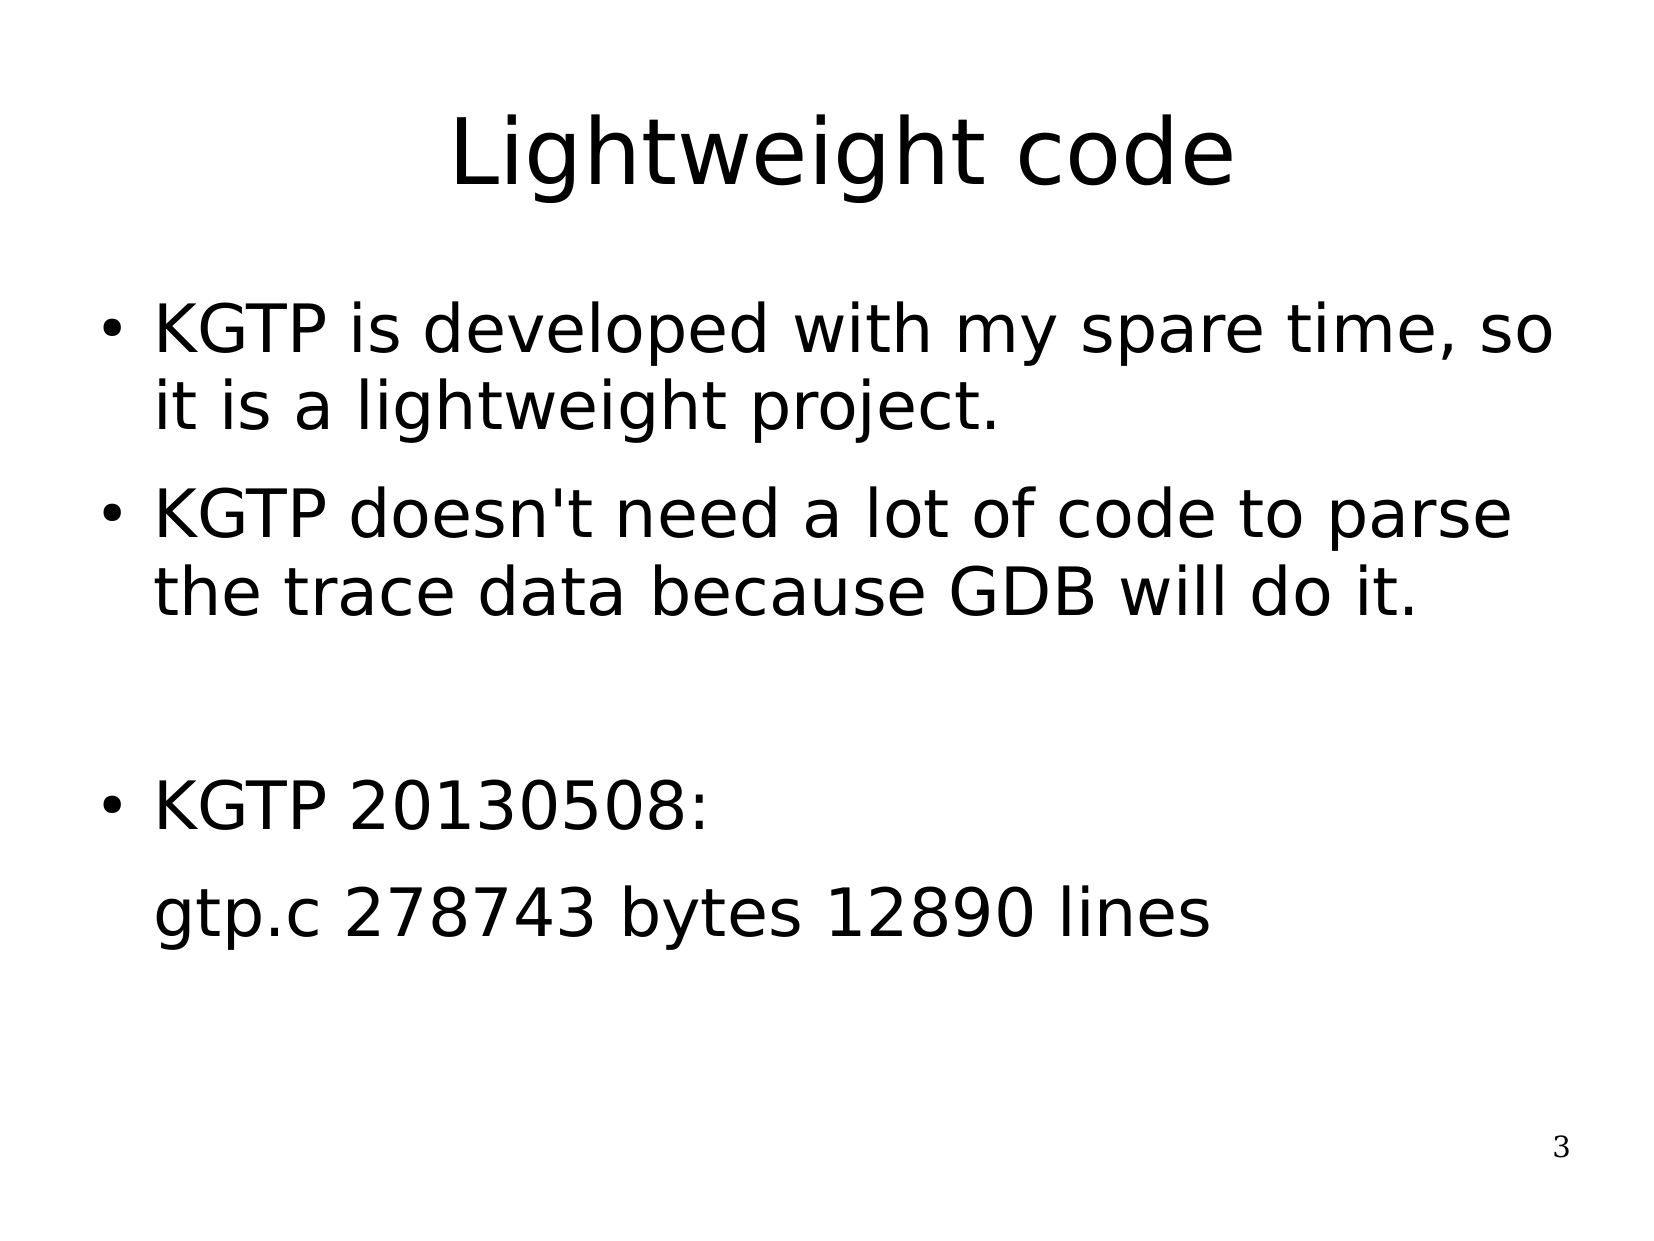

# Lightweight code
KGTP is developed with my spare time, so it is a lightweight project.
KGTP doesn't need a lot of code to parse the trace data because GDB will do it.
KGTP 20130508:
gtp.c 278743 bytes 12890 lines
3